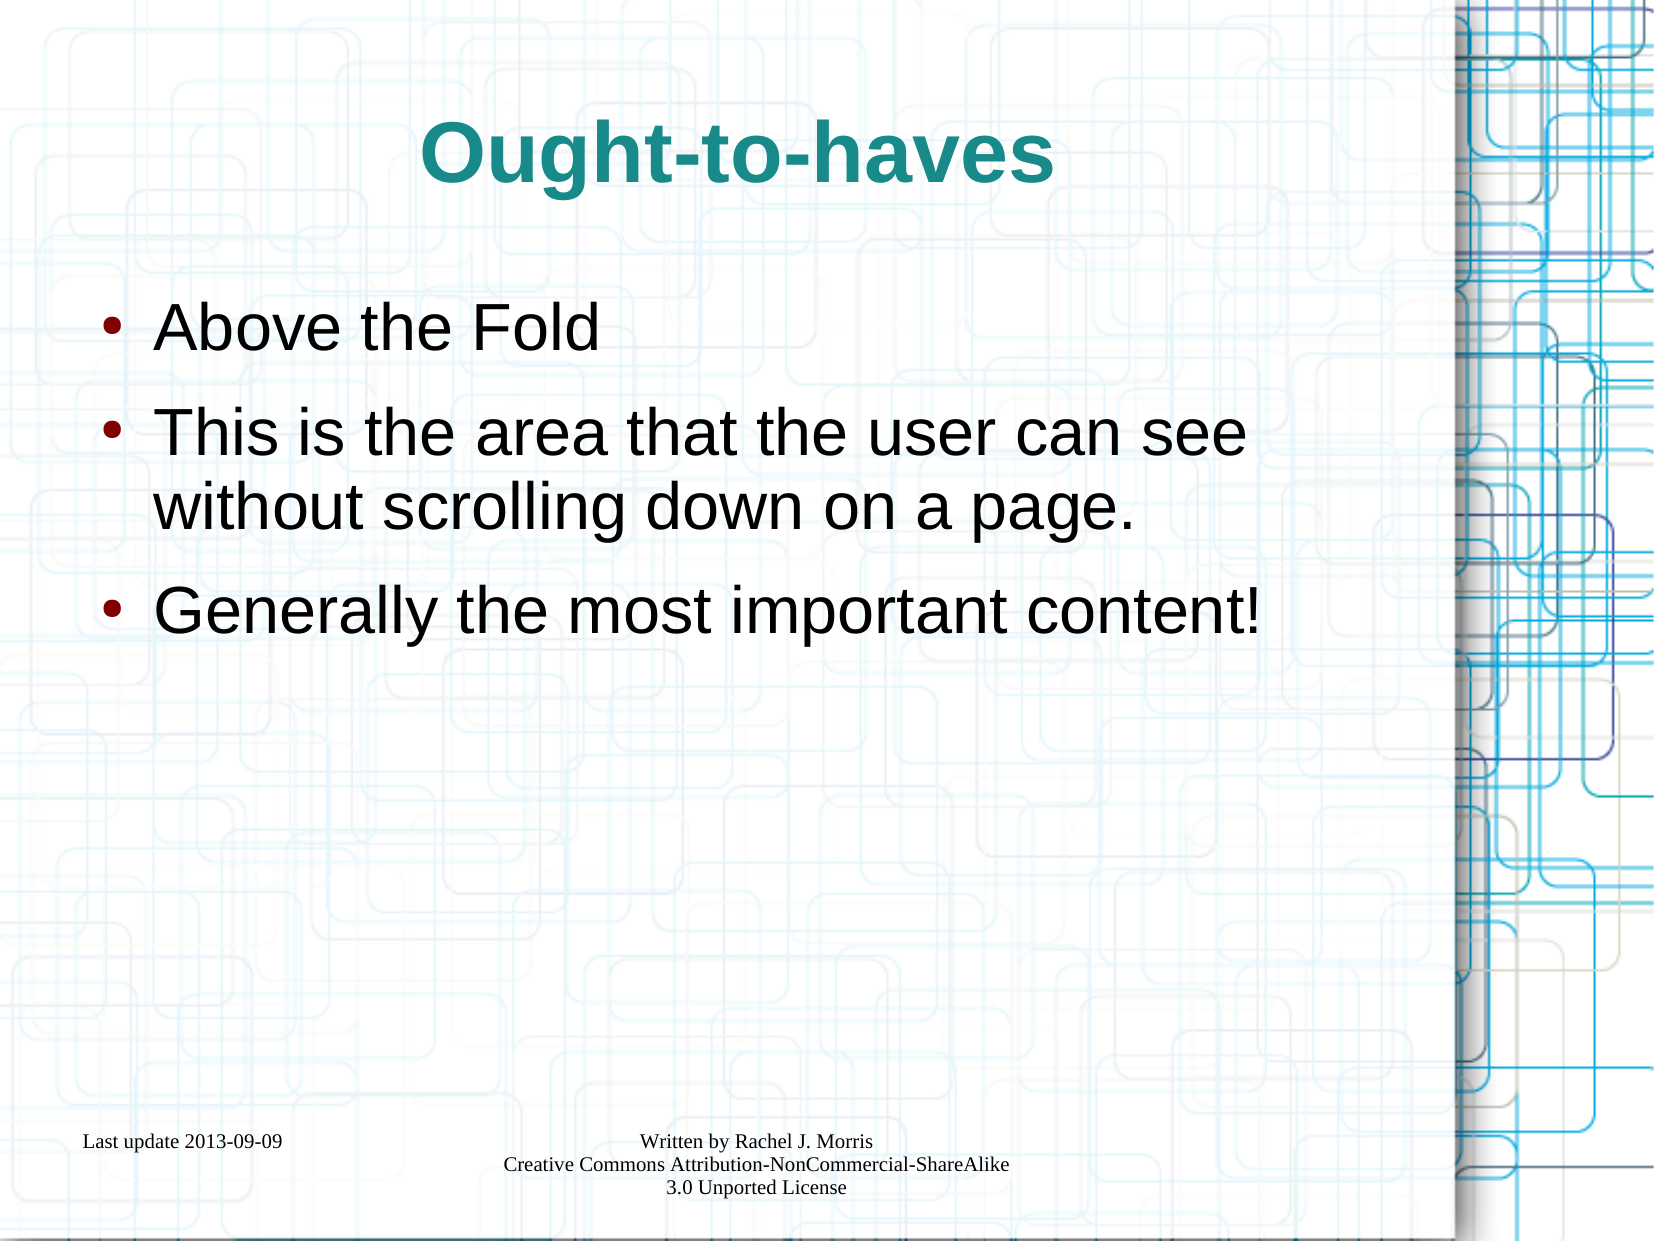

# Ought-to-haves
Above the Fold
This is the area that the user can see without scrolling down on a page.
Generally the most important content!